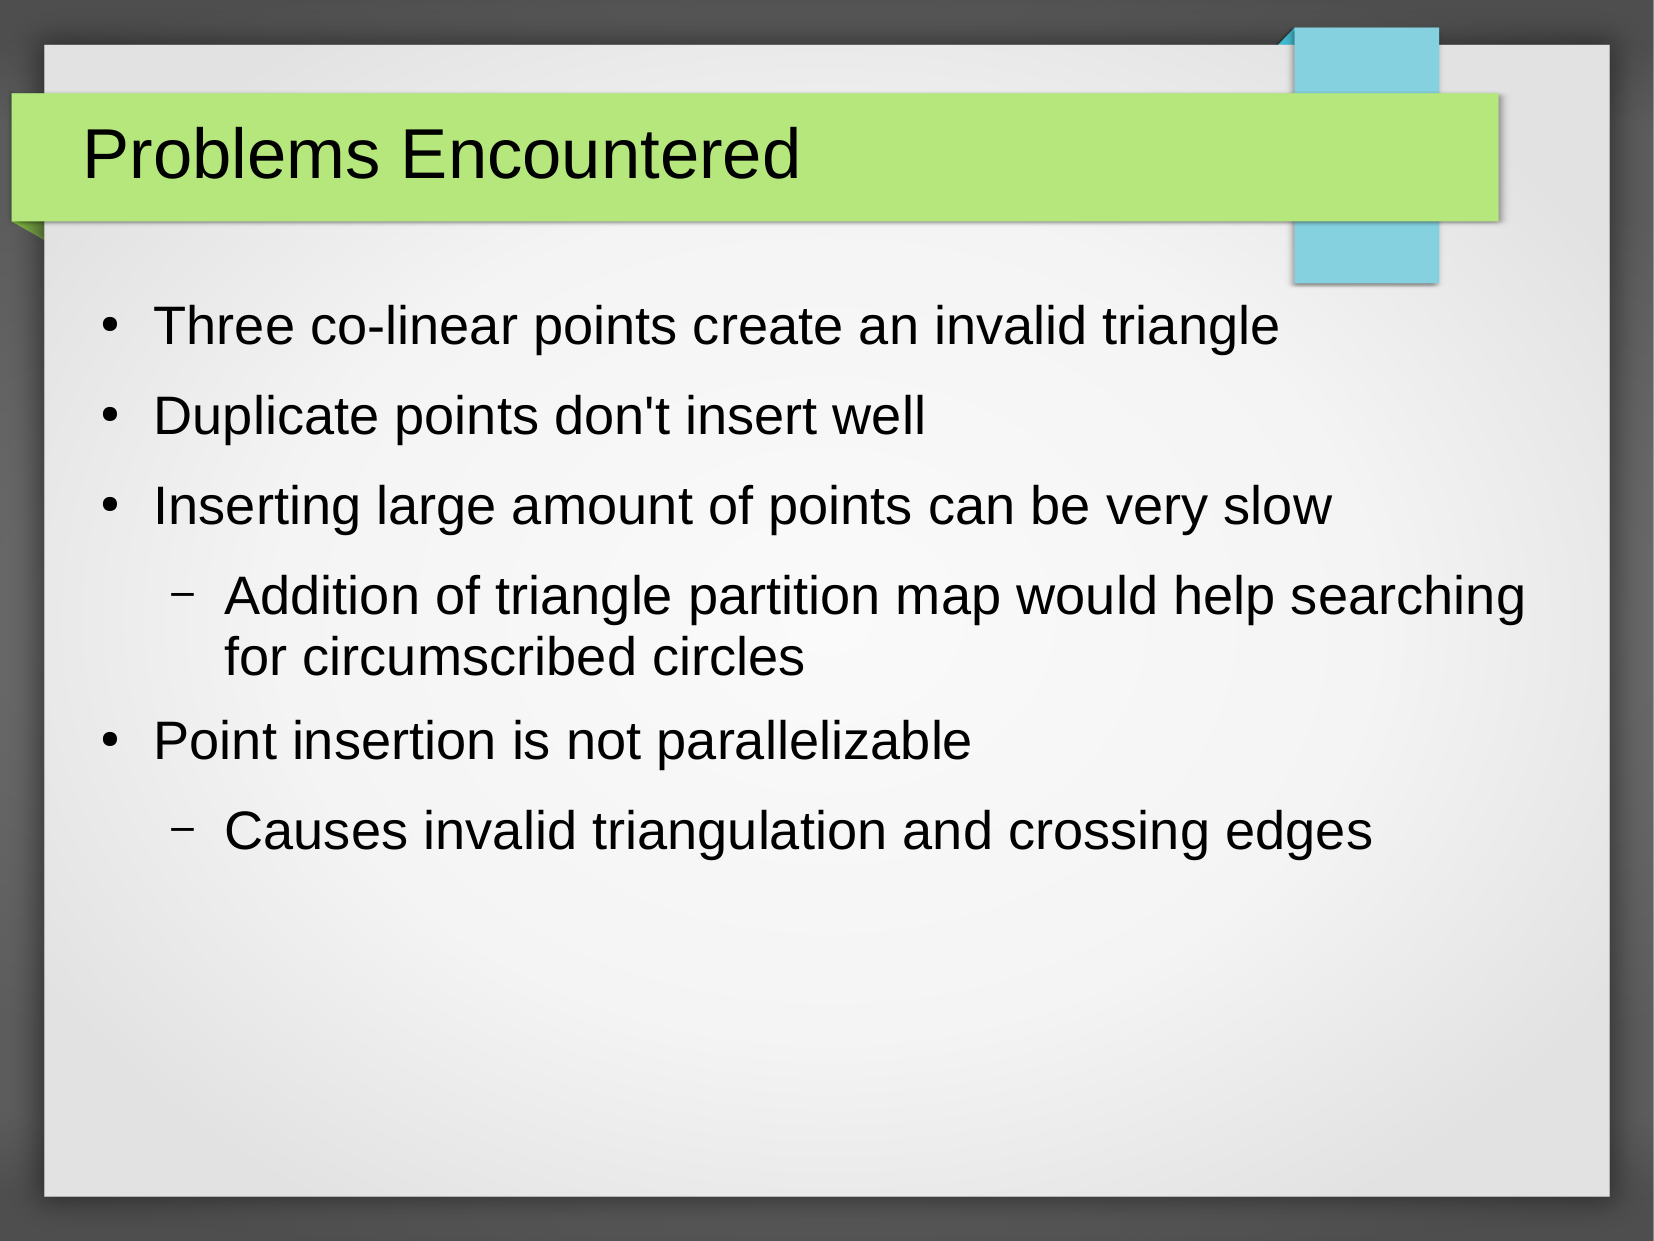

# Problems Encountered
Three co-linear points create an invalid triangle
Duplicate points don't insert well
Inserting large amount of points can be very slow
Addition of triangle partition map would help searching for circumscribed circles
Point insertion is not parallelizable
Causes invalid triangulation and crossing edges